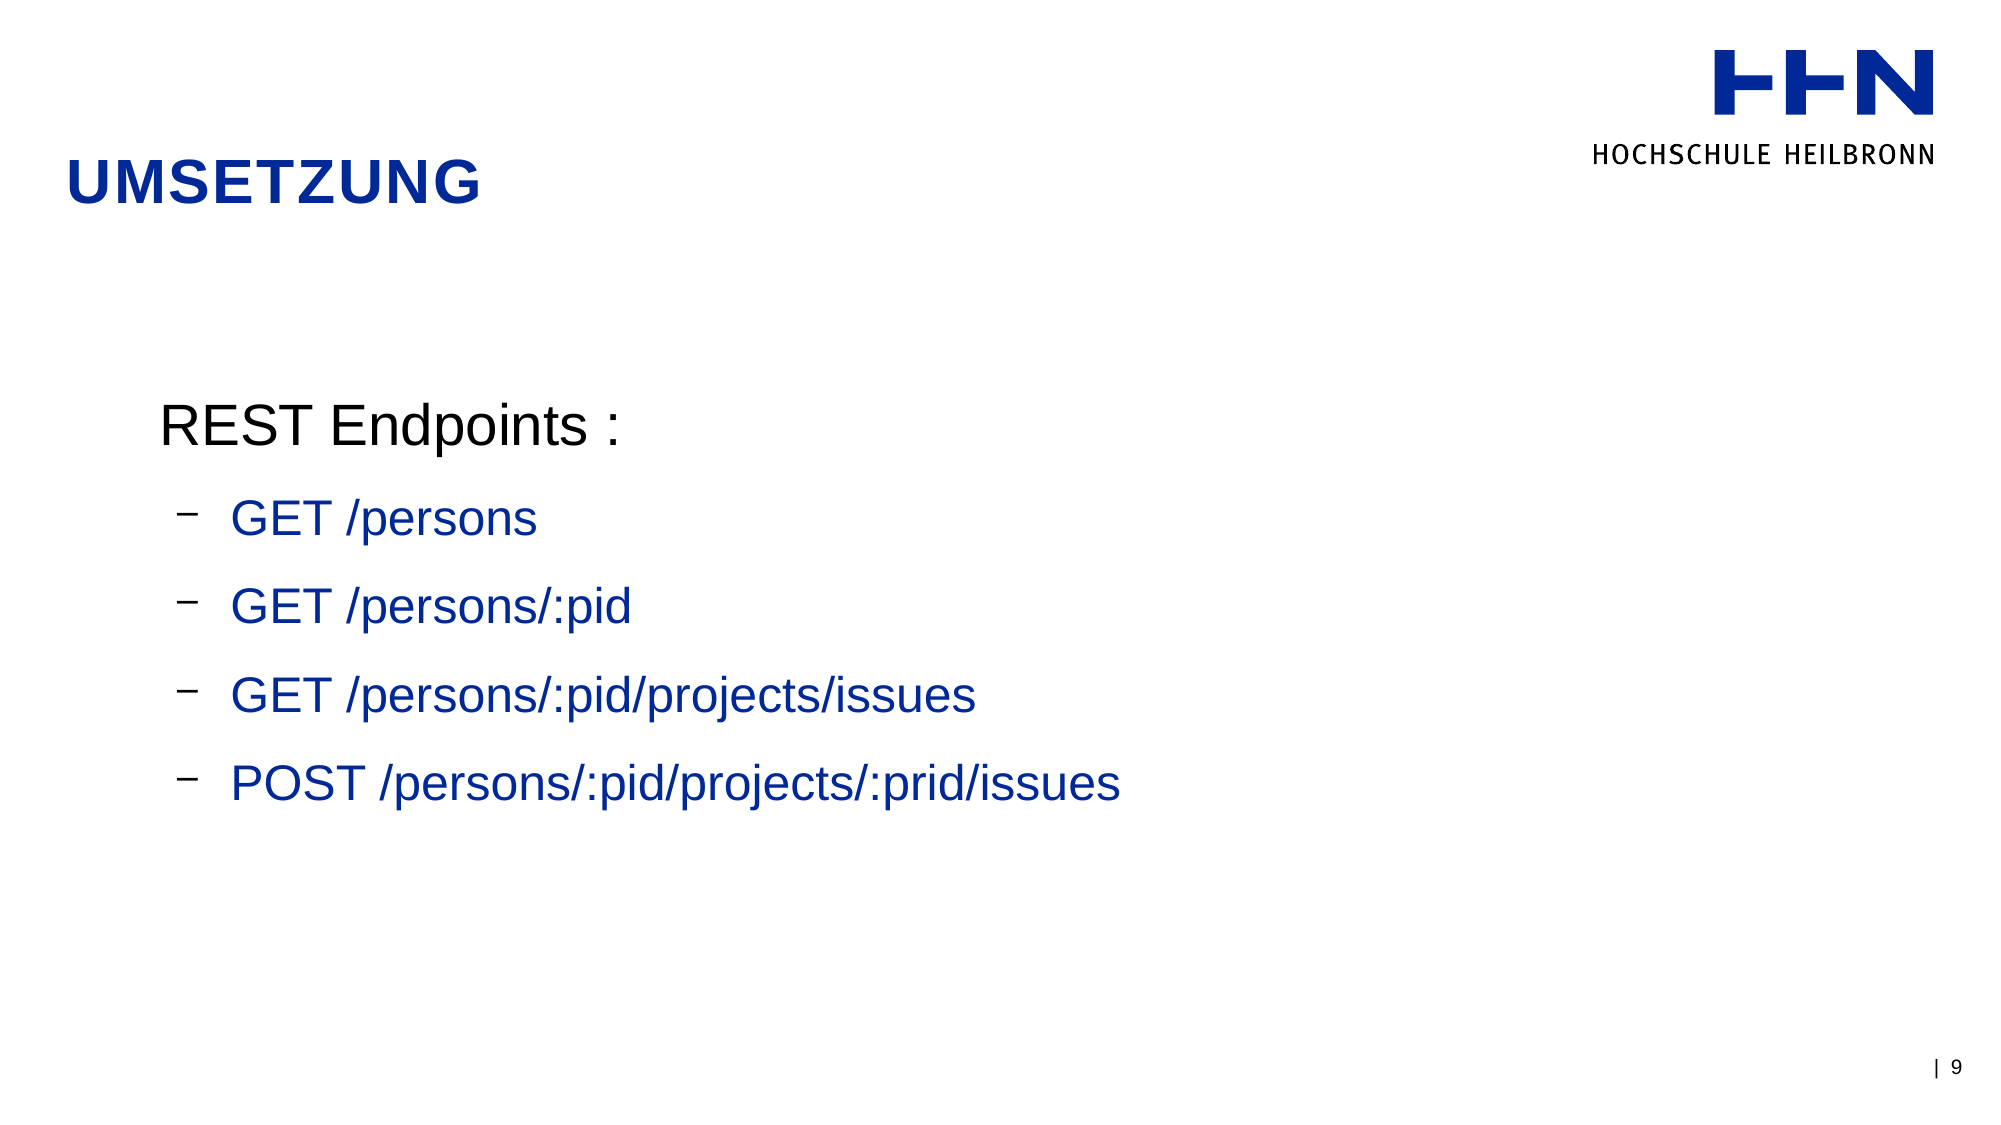

# Umsetzung
REST Endpoints :
GET /persons
GET /persons/:pid
GET /persons/:pid/projects/issues
POST /persons/:pid/projects/:prid/issues
Bachelor Kolloquium | Robin Hefner | AIB | WiSe 2024/25